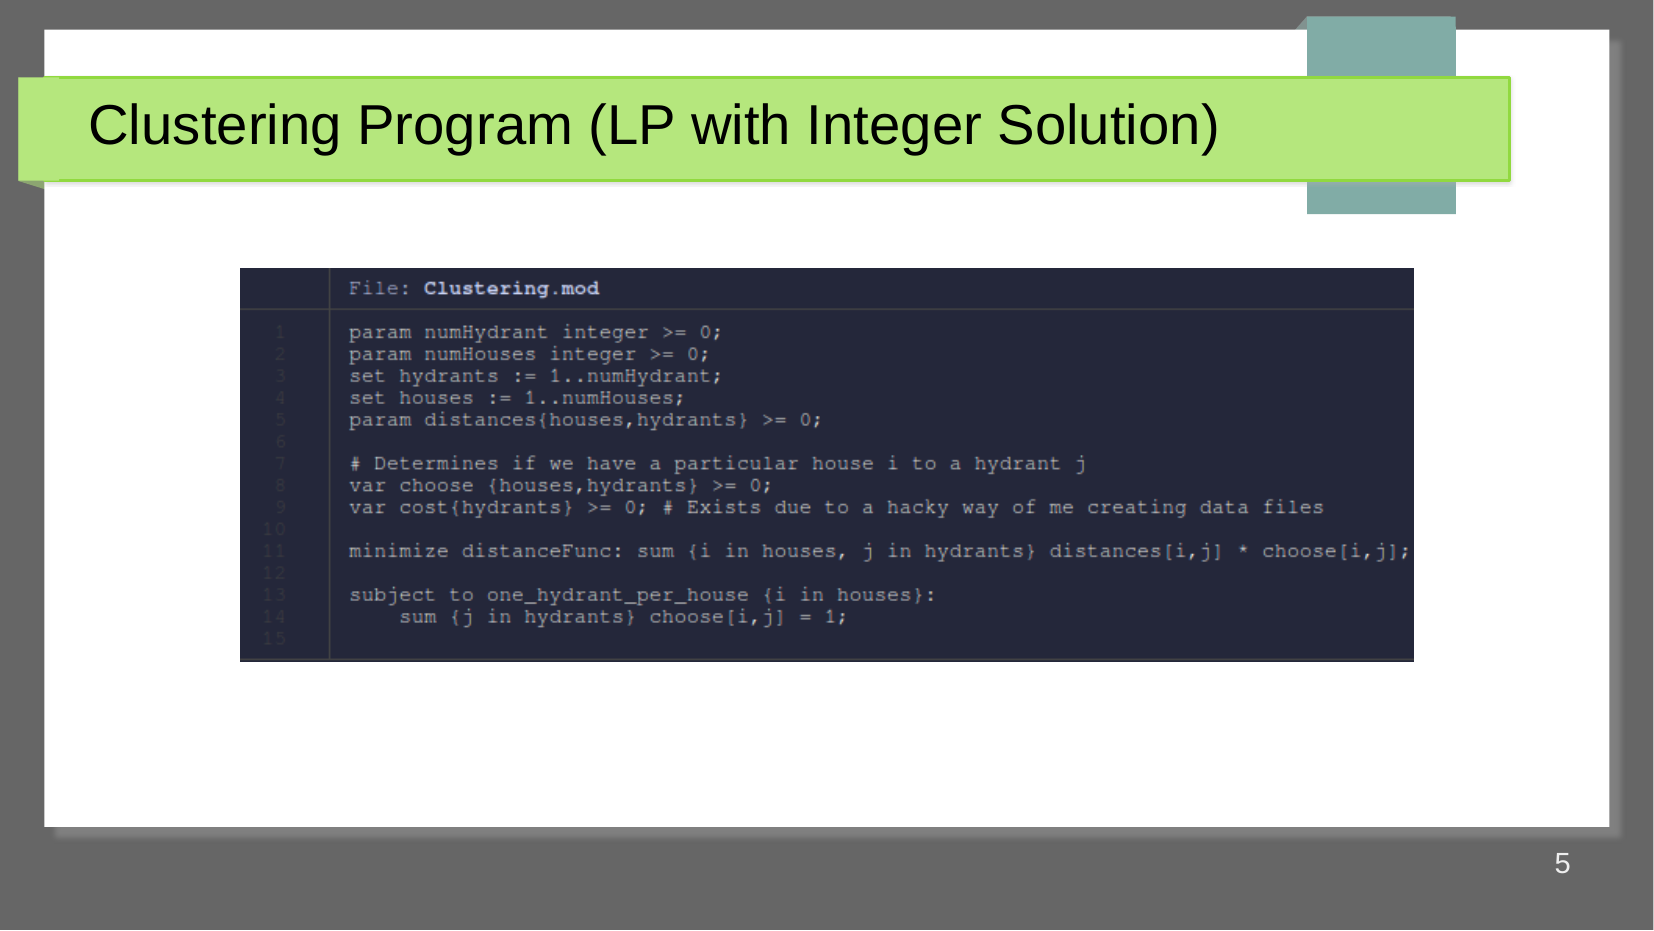

# Clustering Program (LP with Integer Solution)
5